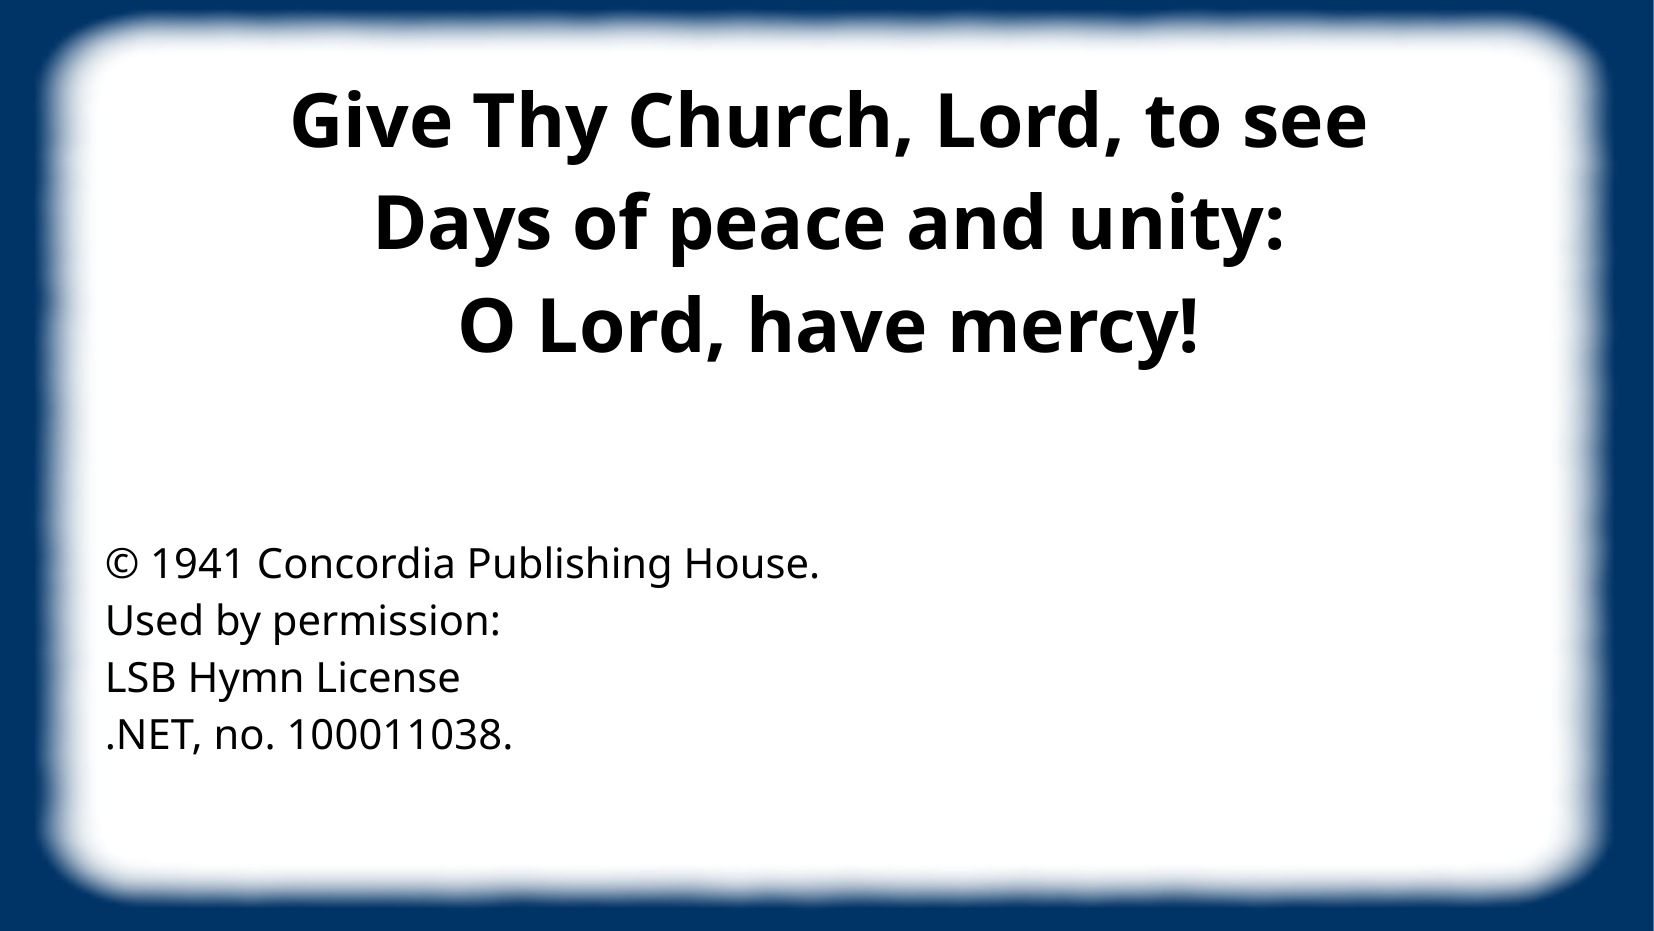

Give Thy Church, Lord, to see
Days of peace and unity:
O Lord, have mercy!
© 1941 Concordia Publishing House.
Used by permission:
LSB Hymn License
.NET, no. 100011038.